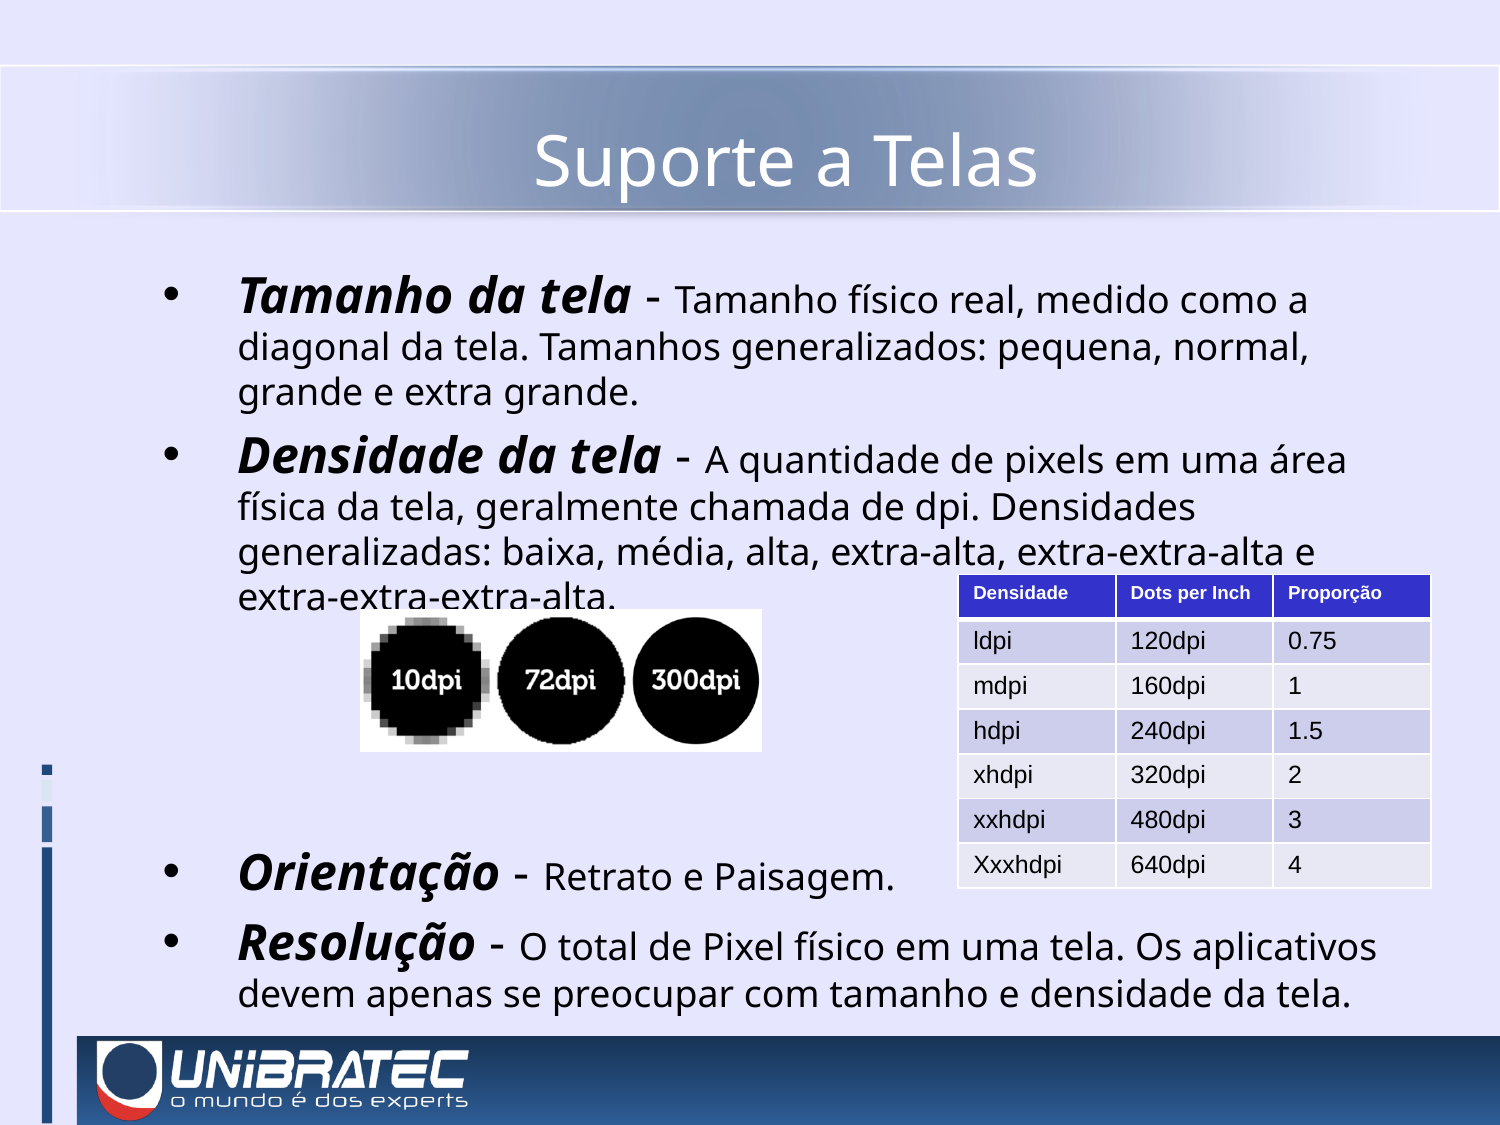

# Suporte a Telas
Tamanho da tela - Tamanho físico real, medido como a diagonal da tela. Tamanhos generalizados: pequena, normal, grande e extra grande.
Densidade da tela - A quantidade de pixels em uma área física da tela, geralmente chamada de dpi. Densidades generalizadas: baixa, média, alta, extra-alta, extra-extra-alta e extra-extra-extra-alta.
Orientação - Retrato e Paisagem.
Resolução - O total de Pixel físico em uma tela. Os aplicativos devem apenas se preocupar com tamanho e densidade da tela.
| Densidade | Dots per Inch | Proporção |
| --- | --- | --- |
| ldpi | 120dpi | 0.75 |
| mdpi | 160dpi | 1 |
| hdpi | 240dpi | 1.5 |
| xhdpi | 320dpi | 2 |
| xxhdpi | 480dpi | 3 |
| Xxxhdpi | 640dpi | 4 |